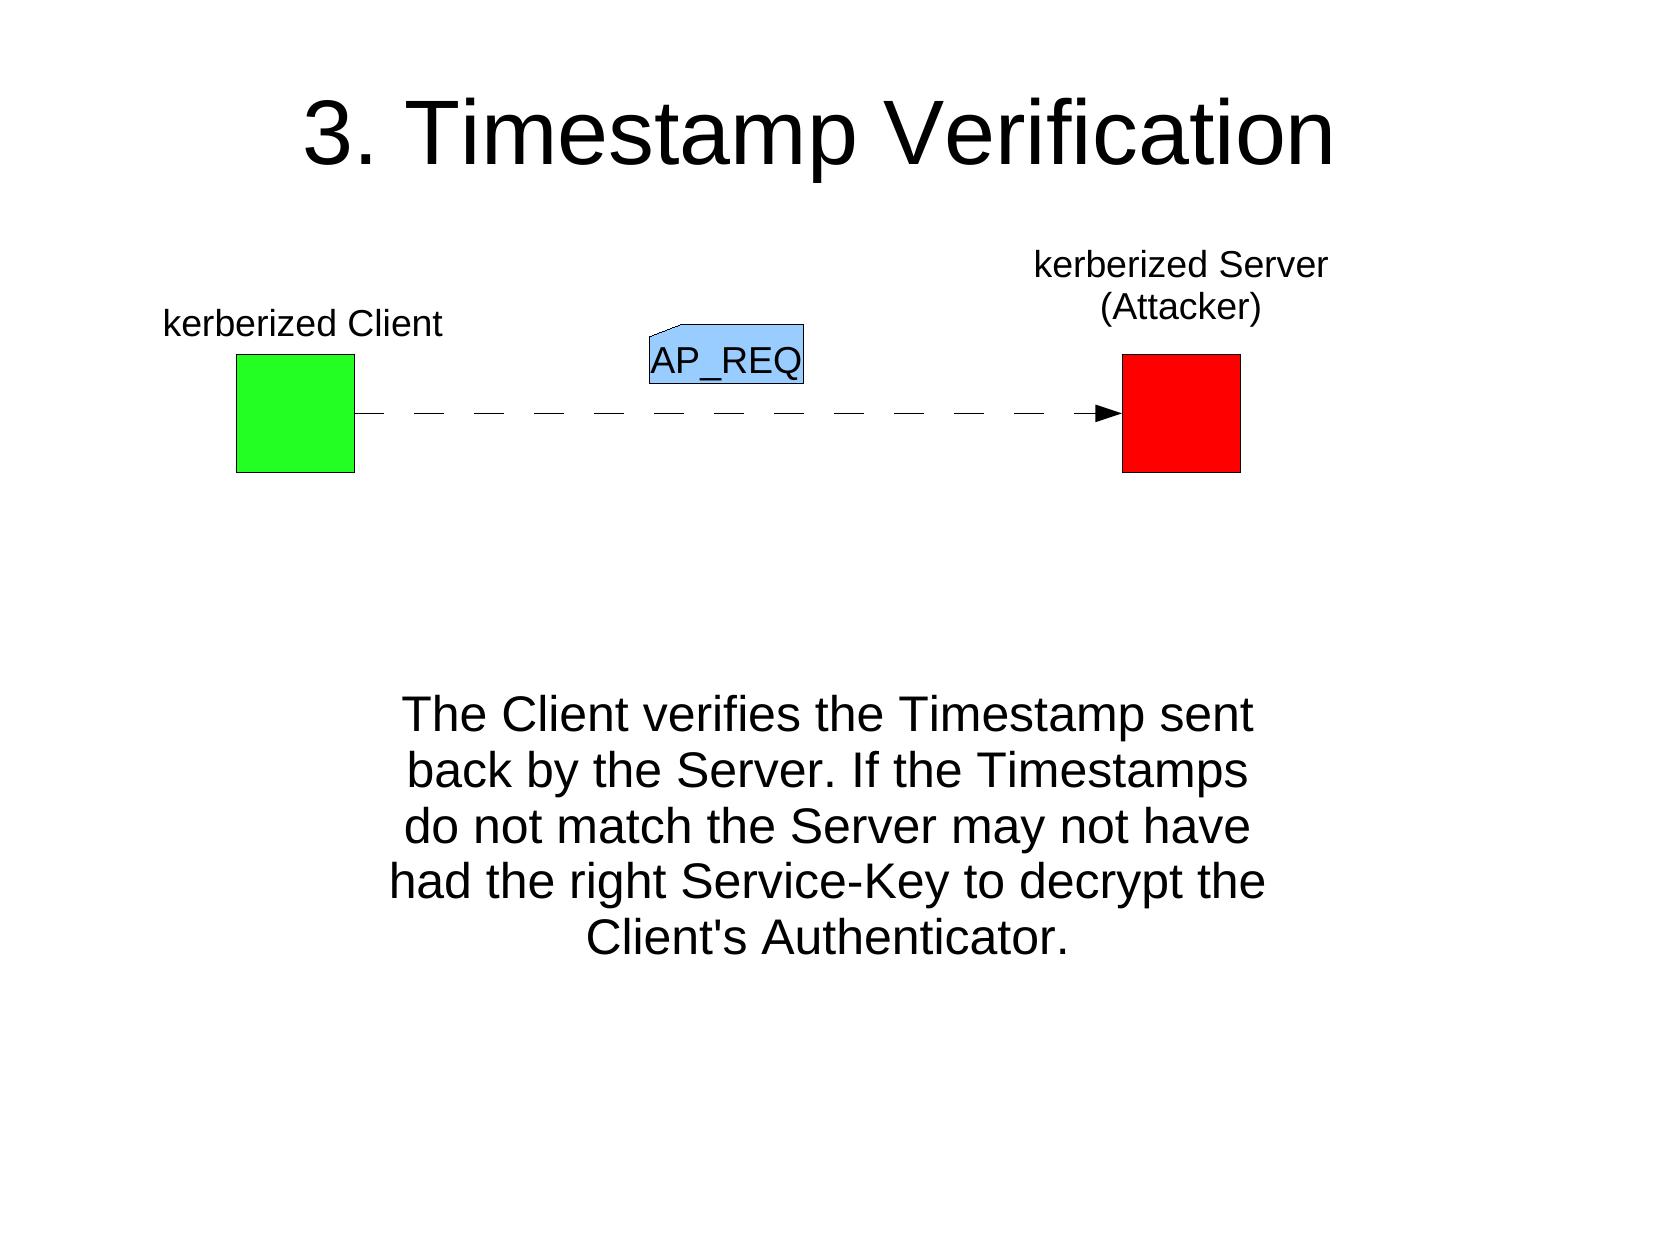

# 3. Timestamp Verification
kerberized Server
(Attacker)
kerberized Client
AP_REQ
The Client verifies the Timestamp sent
back by the Server. If the Timestamps
do not match the Server may not have
had the right Service-Key to decrypt the
Client's Authenticator.